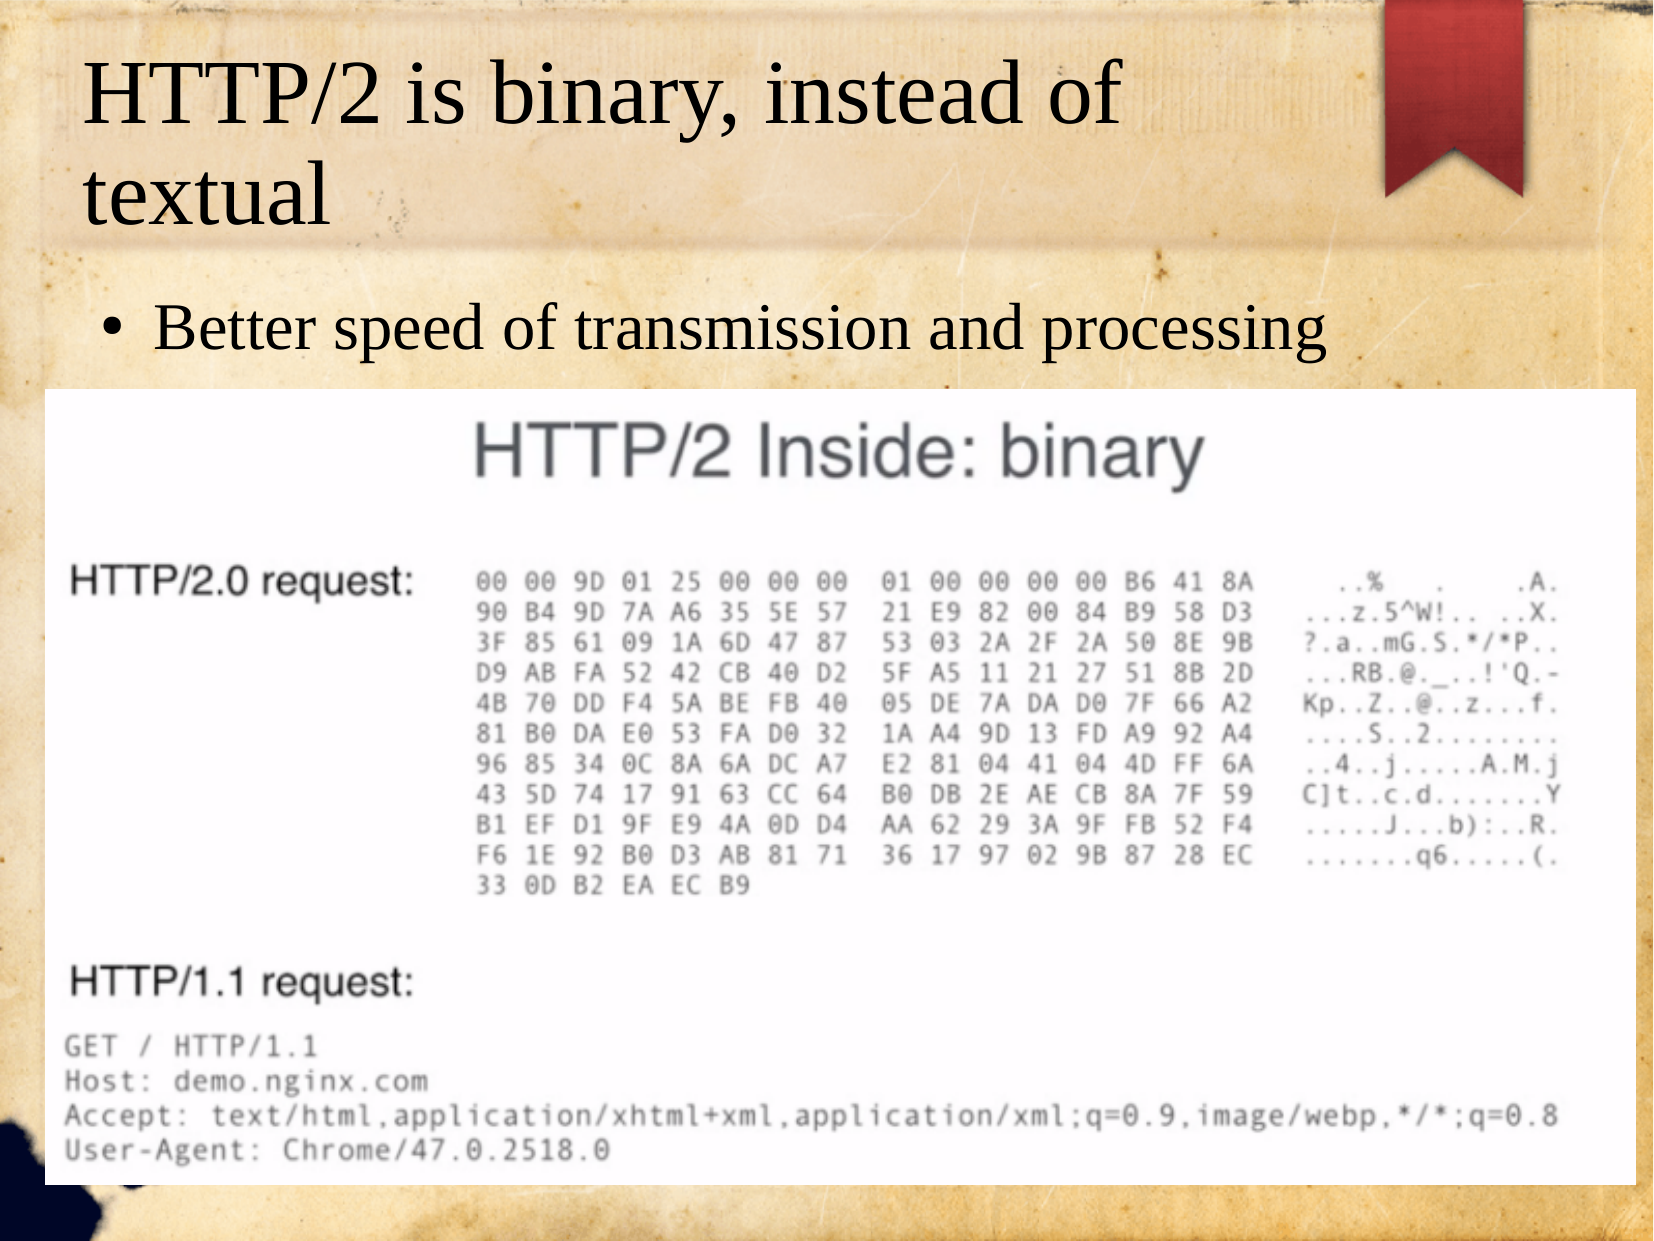

# HTTP/2 is binary, instead of textual
Better speed of transmission and processing